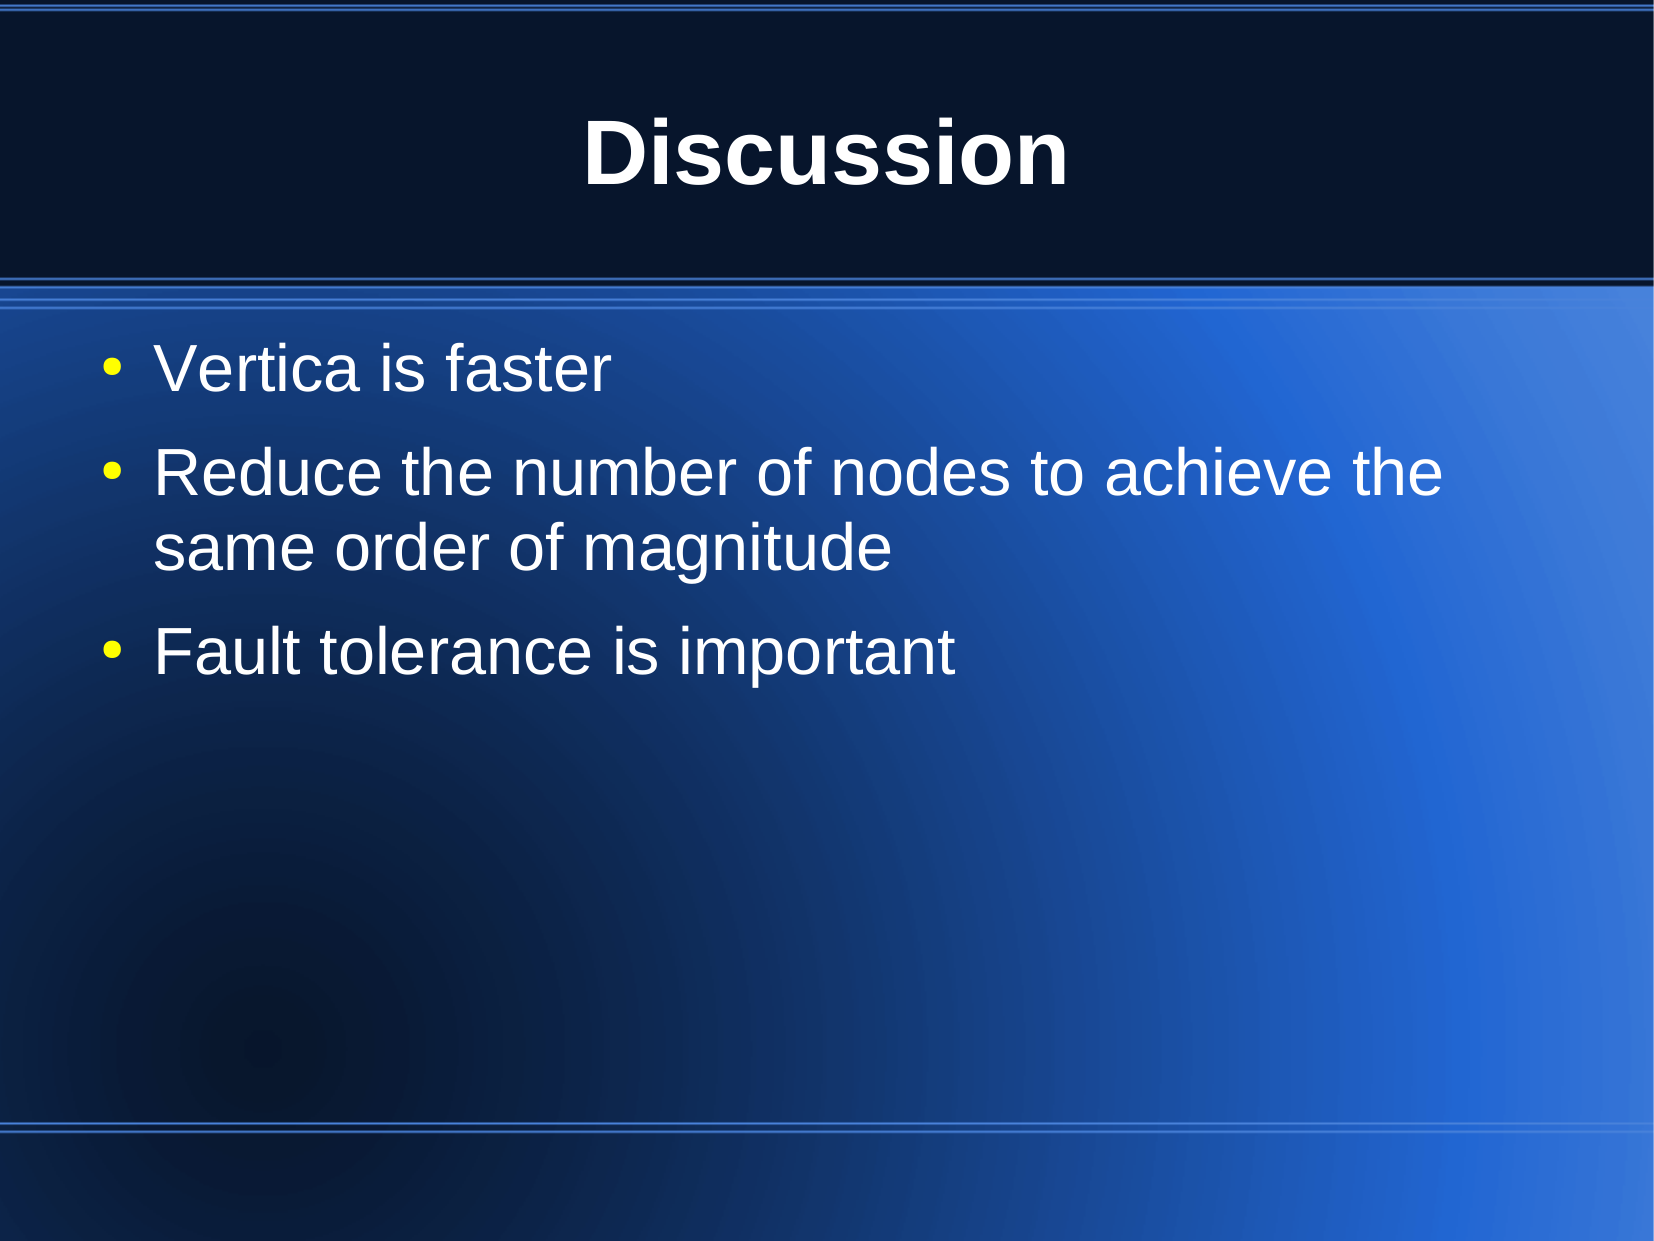

# Discussion
Vertica is faster
Reduce the number of nodes to achieve the same order of magnitude
Fault tolerance is important